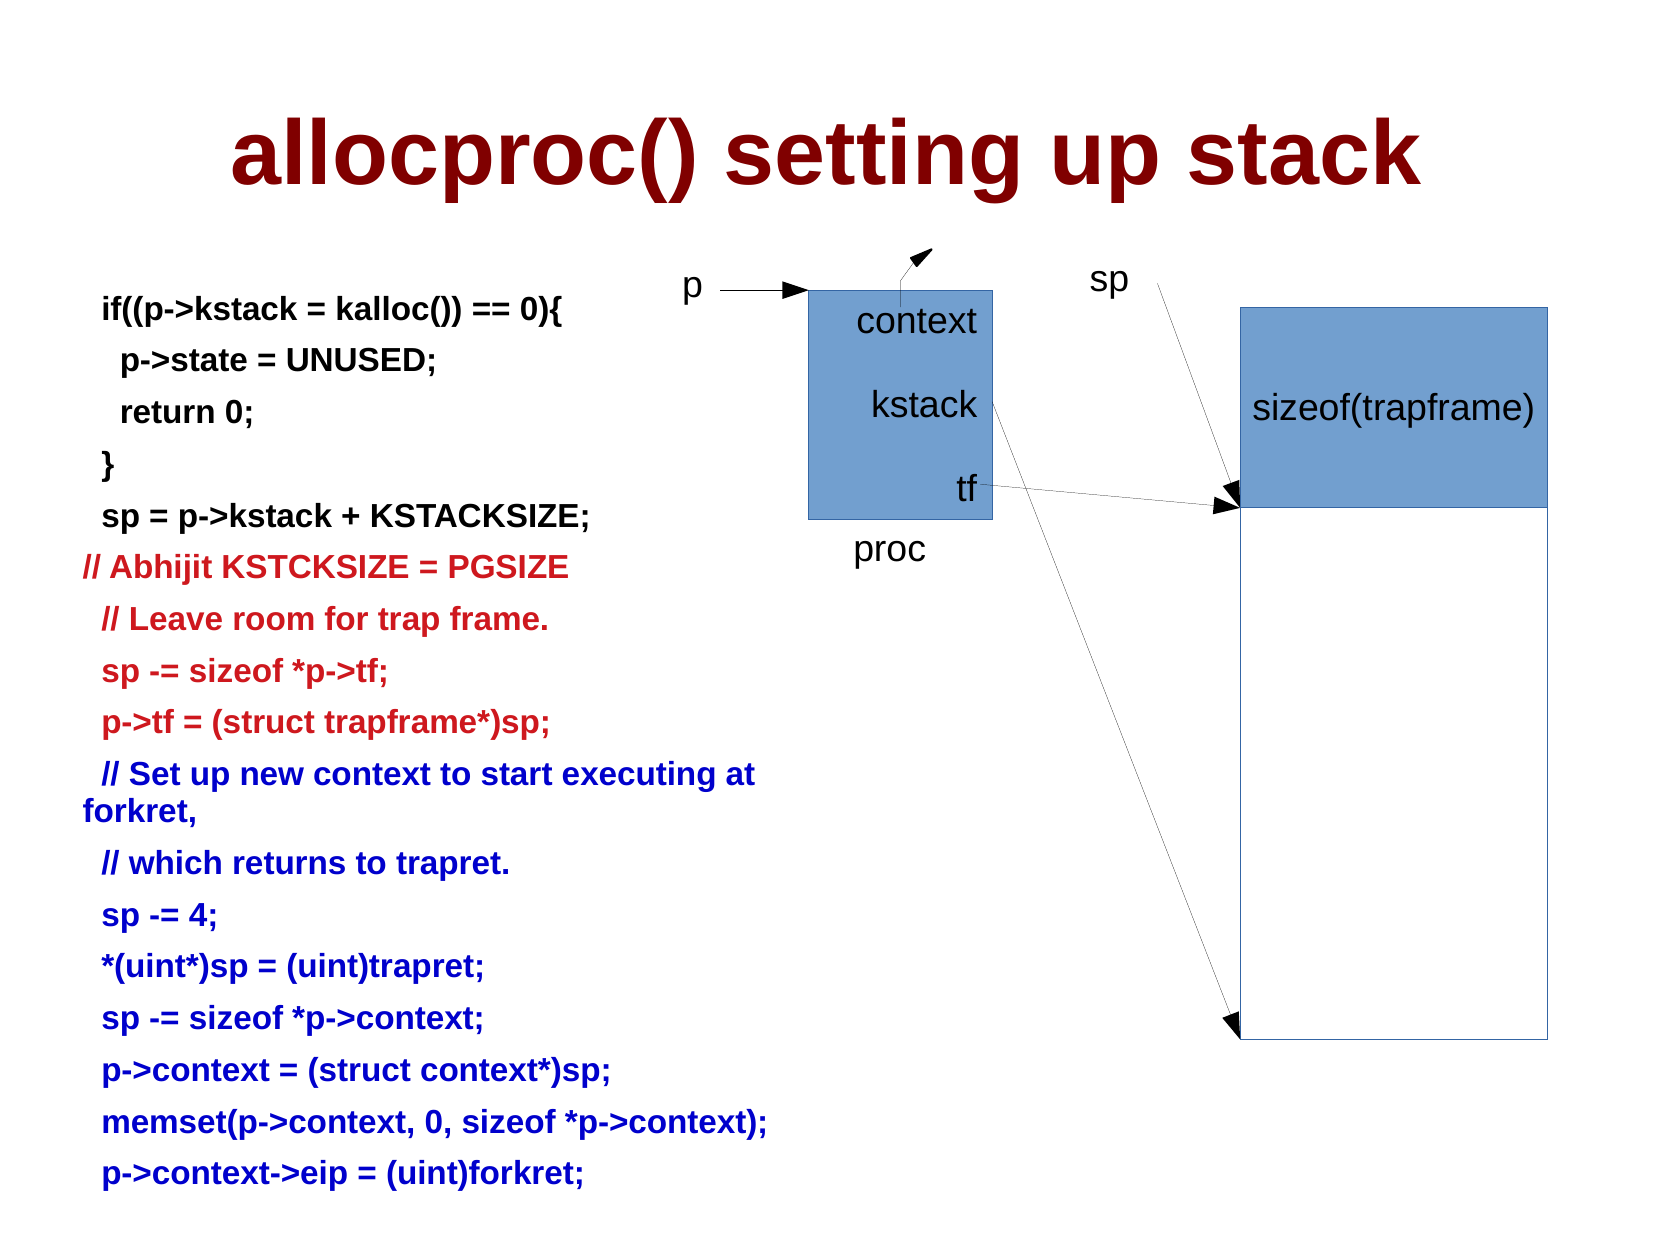

# allocproc() setting up stack
sp
p
 if((p->kstack = kalloc()) == 0){
 p->state = UNUSED;
 return 0;
 }
 sp = p->kstack + KSTACKSIZE;
// Abhijit KSTCKSIZE = PGSIZE
 // Leave room for trap frame.
 sp -= sizeof *p->tf;
 p->tf = (struct trapframe*)sp;
 // Set up new context to start executing at forkret,
 // which returns to trapret.
 sp -= 4;
 *(uint*)sp = (uint)trapret;
 sp -= sizeof *p->context;
 p->context = (struct context*)sp;
 memset(p->context, 0, sizeof *p->context);
 p->context->eip = (uint)forkret;
context
kstack
tf
sizeof(trapframe)
proc